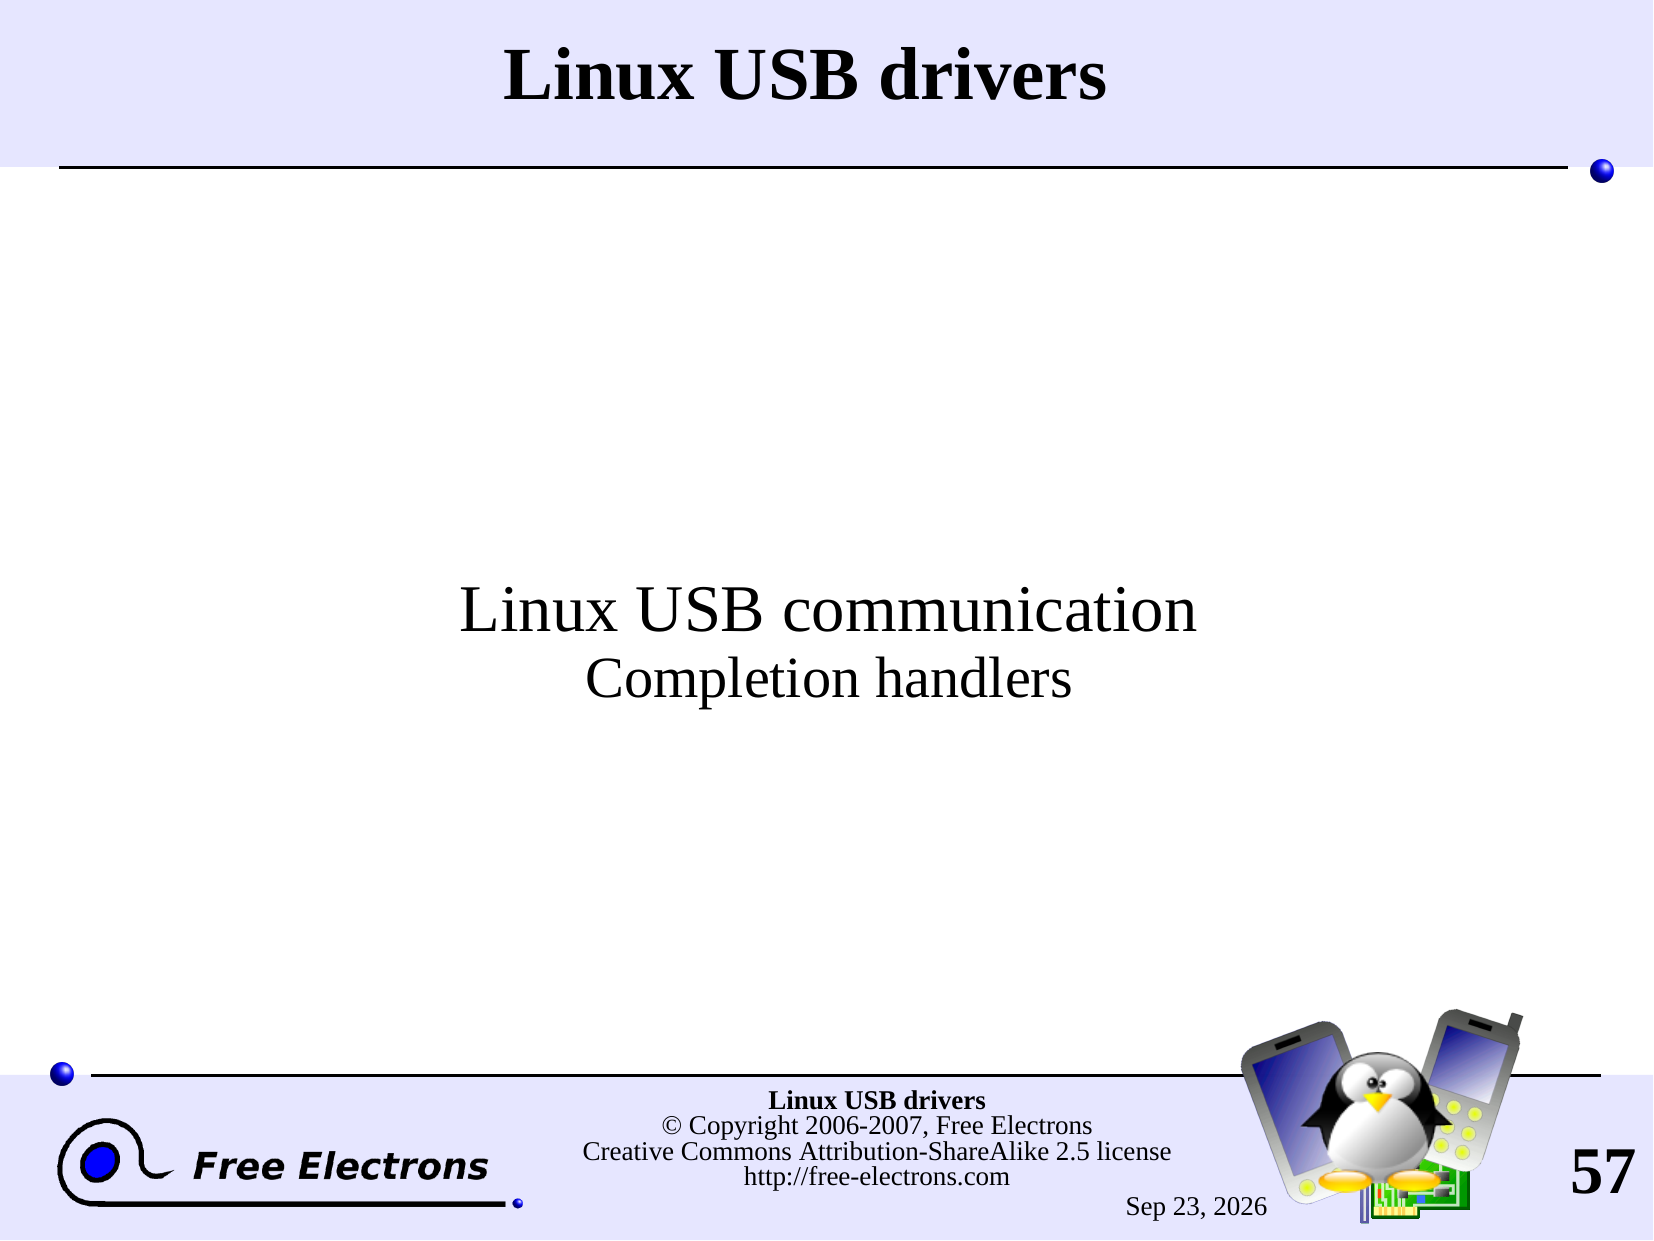

# Linux USB drivers
Linux USB communication
Completion handlers